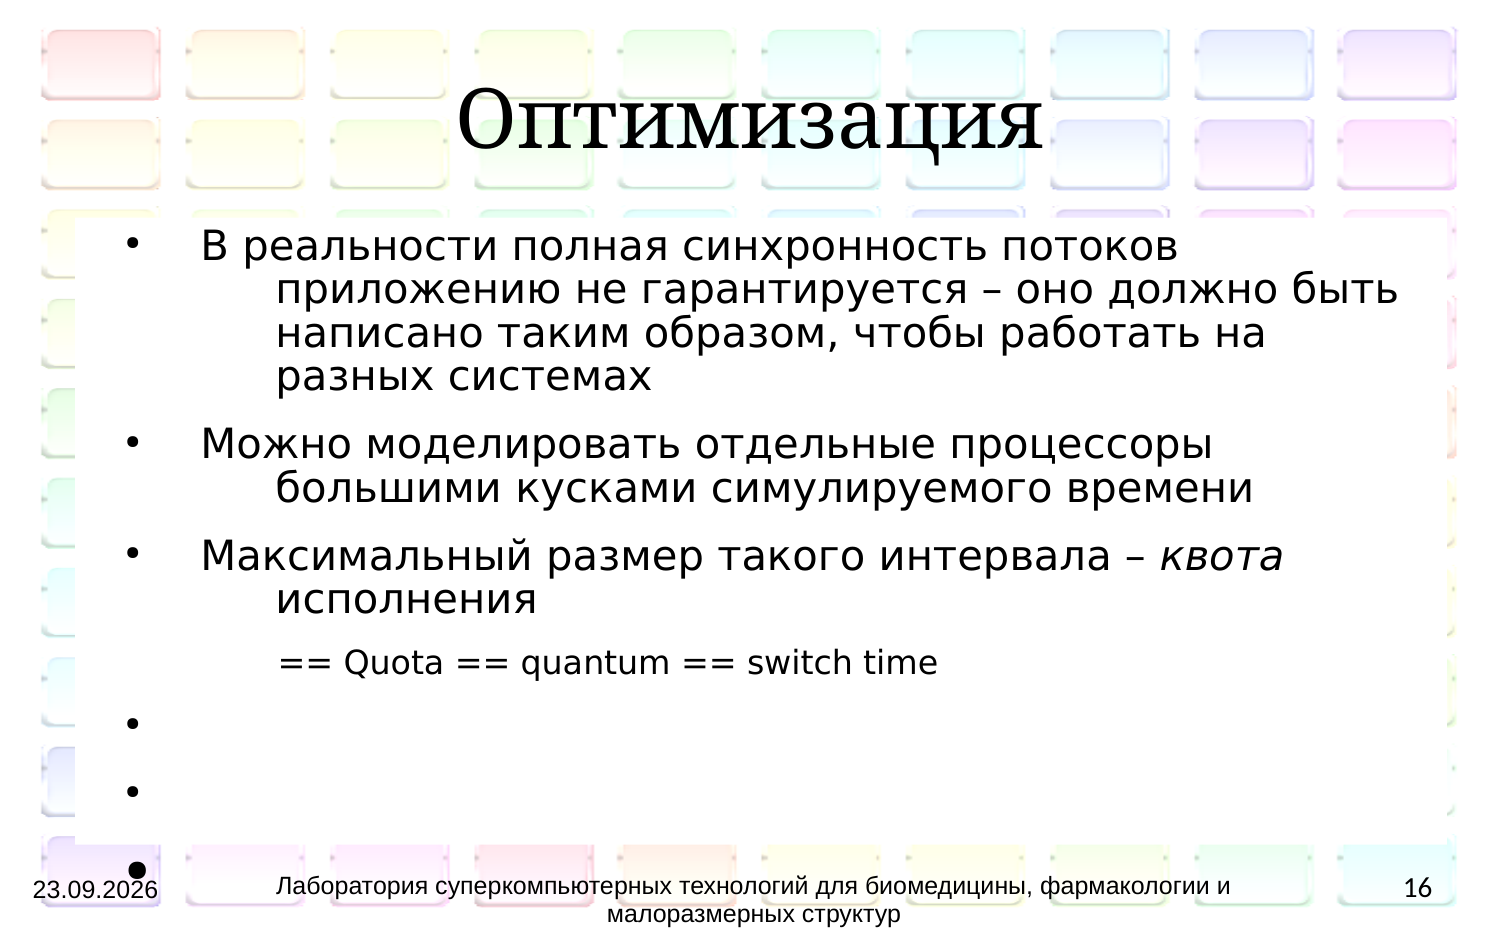

# Оптимизация
В реальности полная синхронность потоков приложению не гарантируется – оно должно быть написано таким образом, чтобы работать на разных системах
Можно моделировать отдельные процессоры большими кусками симулируемого времени
Максимальный размер такого интервала – квота исполнения
 == Quota == quantum == switch time
Лаборатория суперкомпьютерных технологий для биомедицины, фармакологии и малоразмерных структур
15